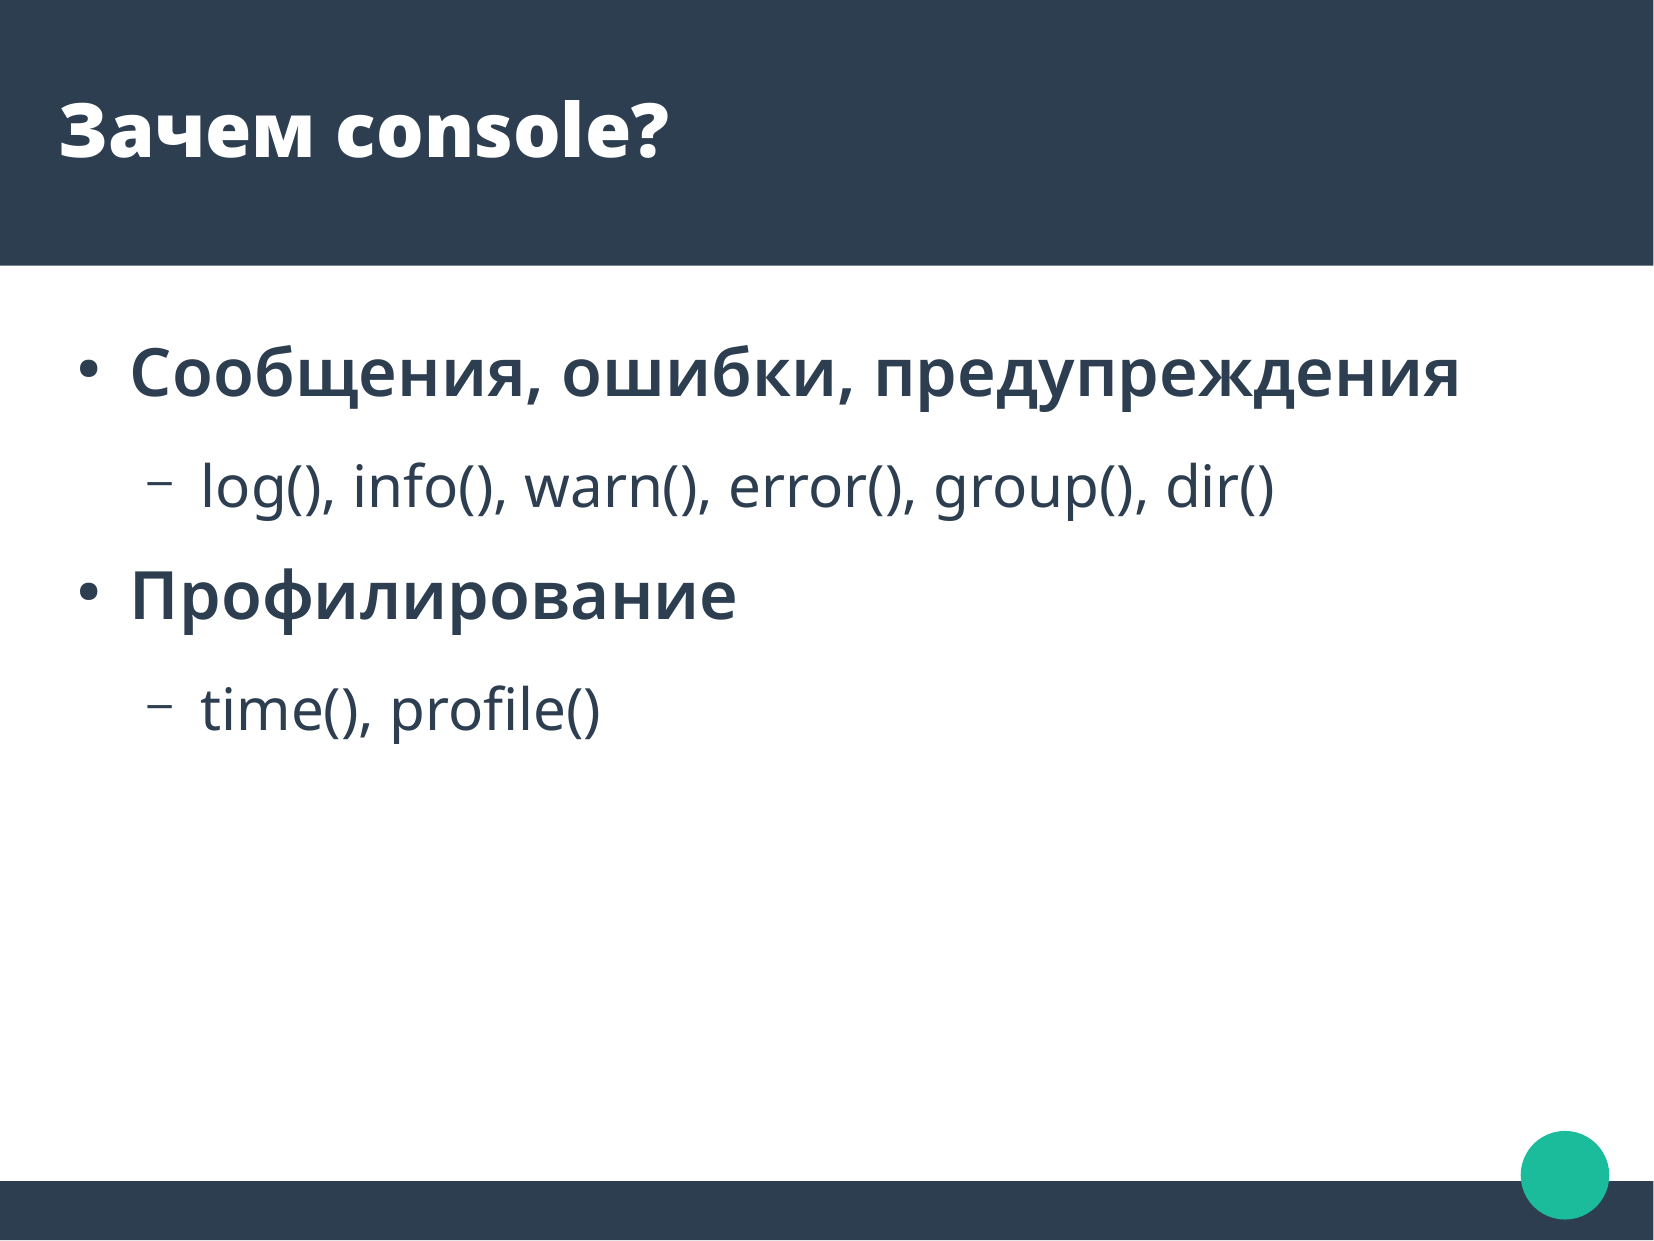

# Зачем console?
Сообщения, ошибки, предупреждения
log(), info(), warn(), error(), group(), dir()
Профилирование
time(), profile()